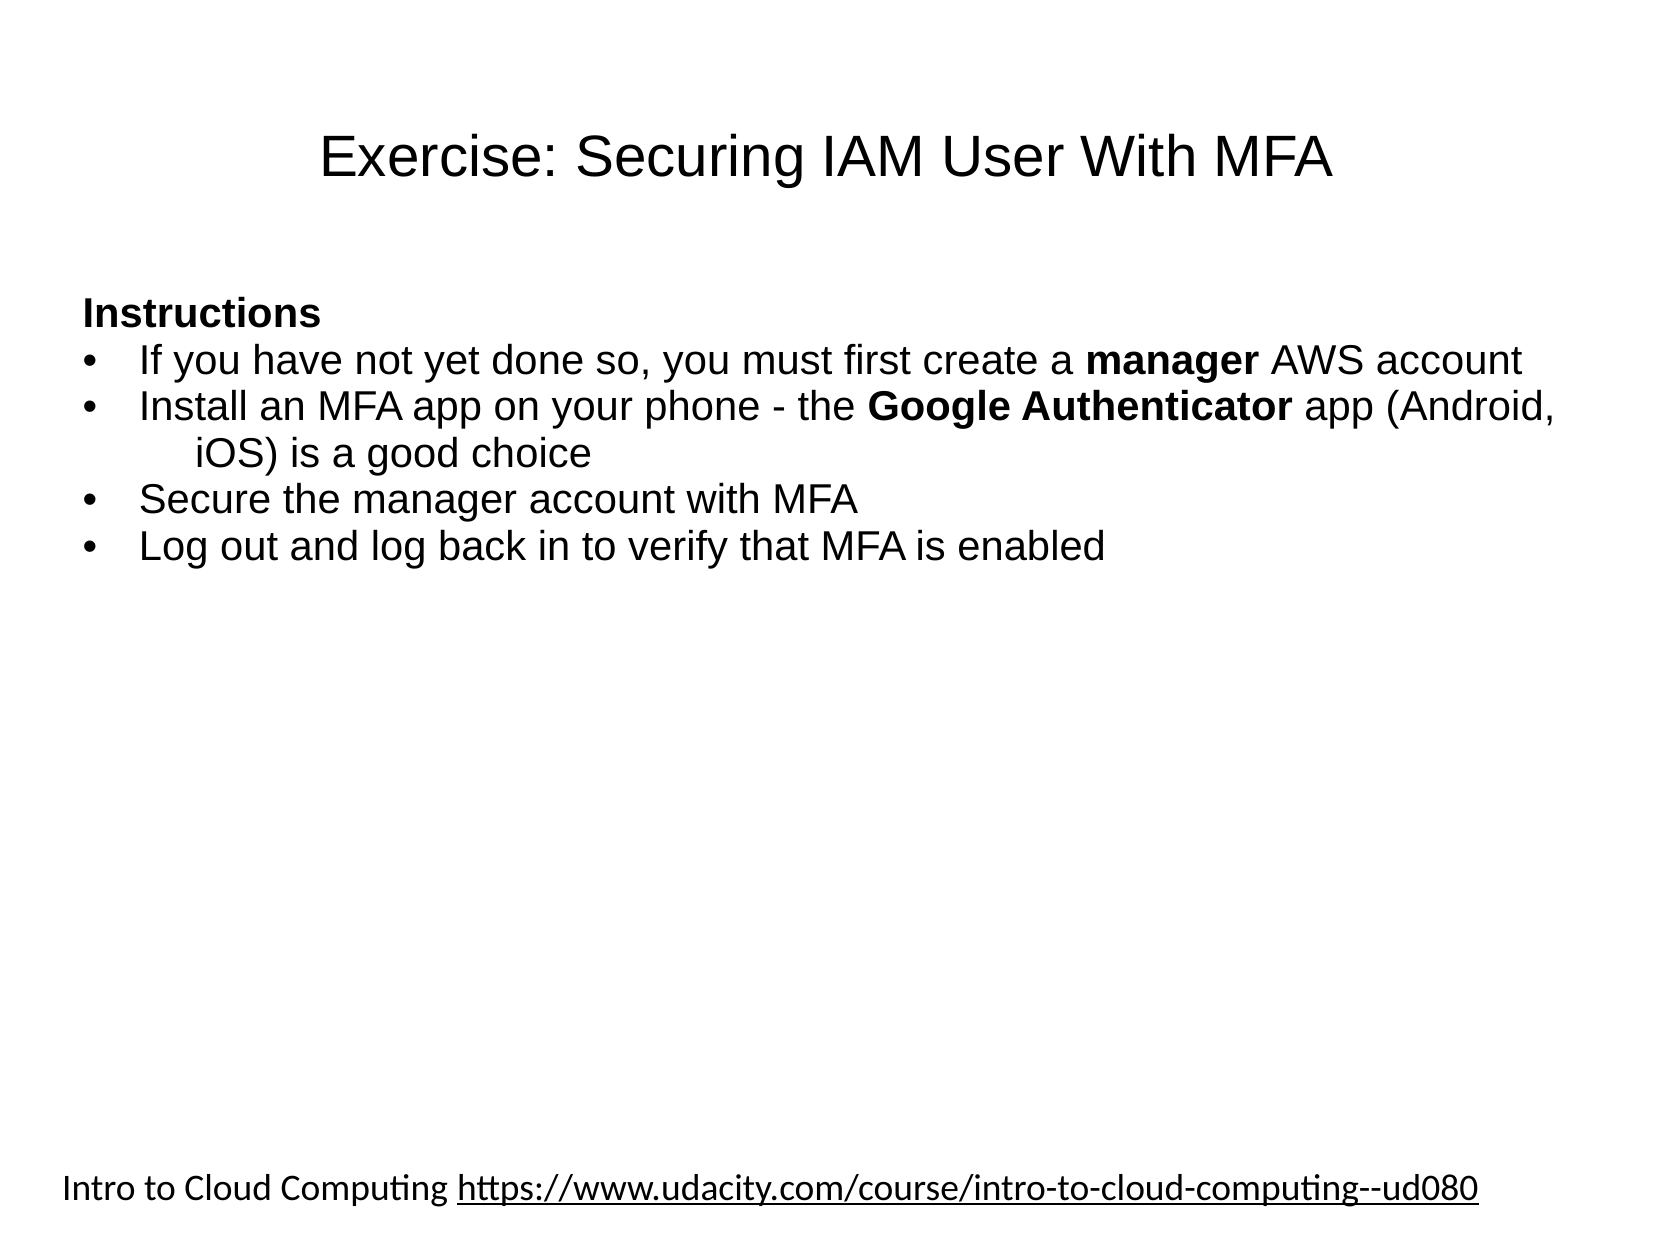

# Exercise: Securing IAM User With MFA
Instructions
If you have not yet done so, you must first create a manager AWS account
Install an MFA app on your phone - the Google Authenticator app (Android, iOS) is a good choice
Secure the manager account with MFA
Log out and log back in to verify that MFA is enabled
Intro to Cloud Computing https://www.udacity.com/course/intro-to-cloud-computing--ud080